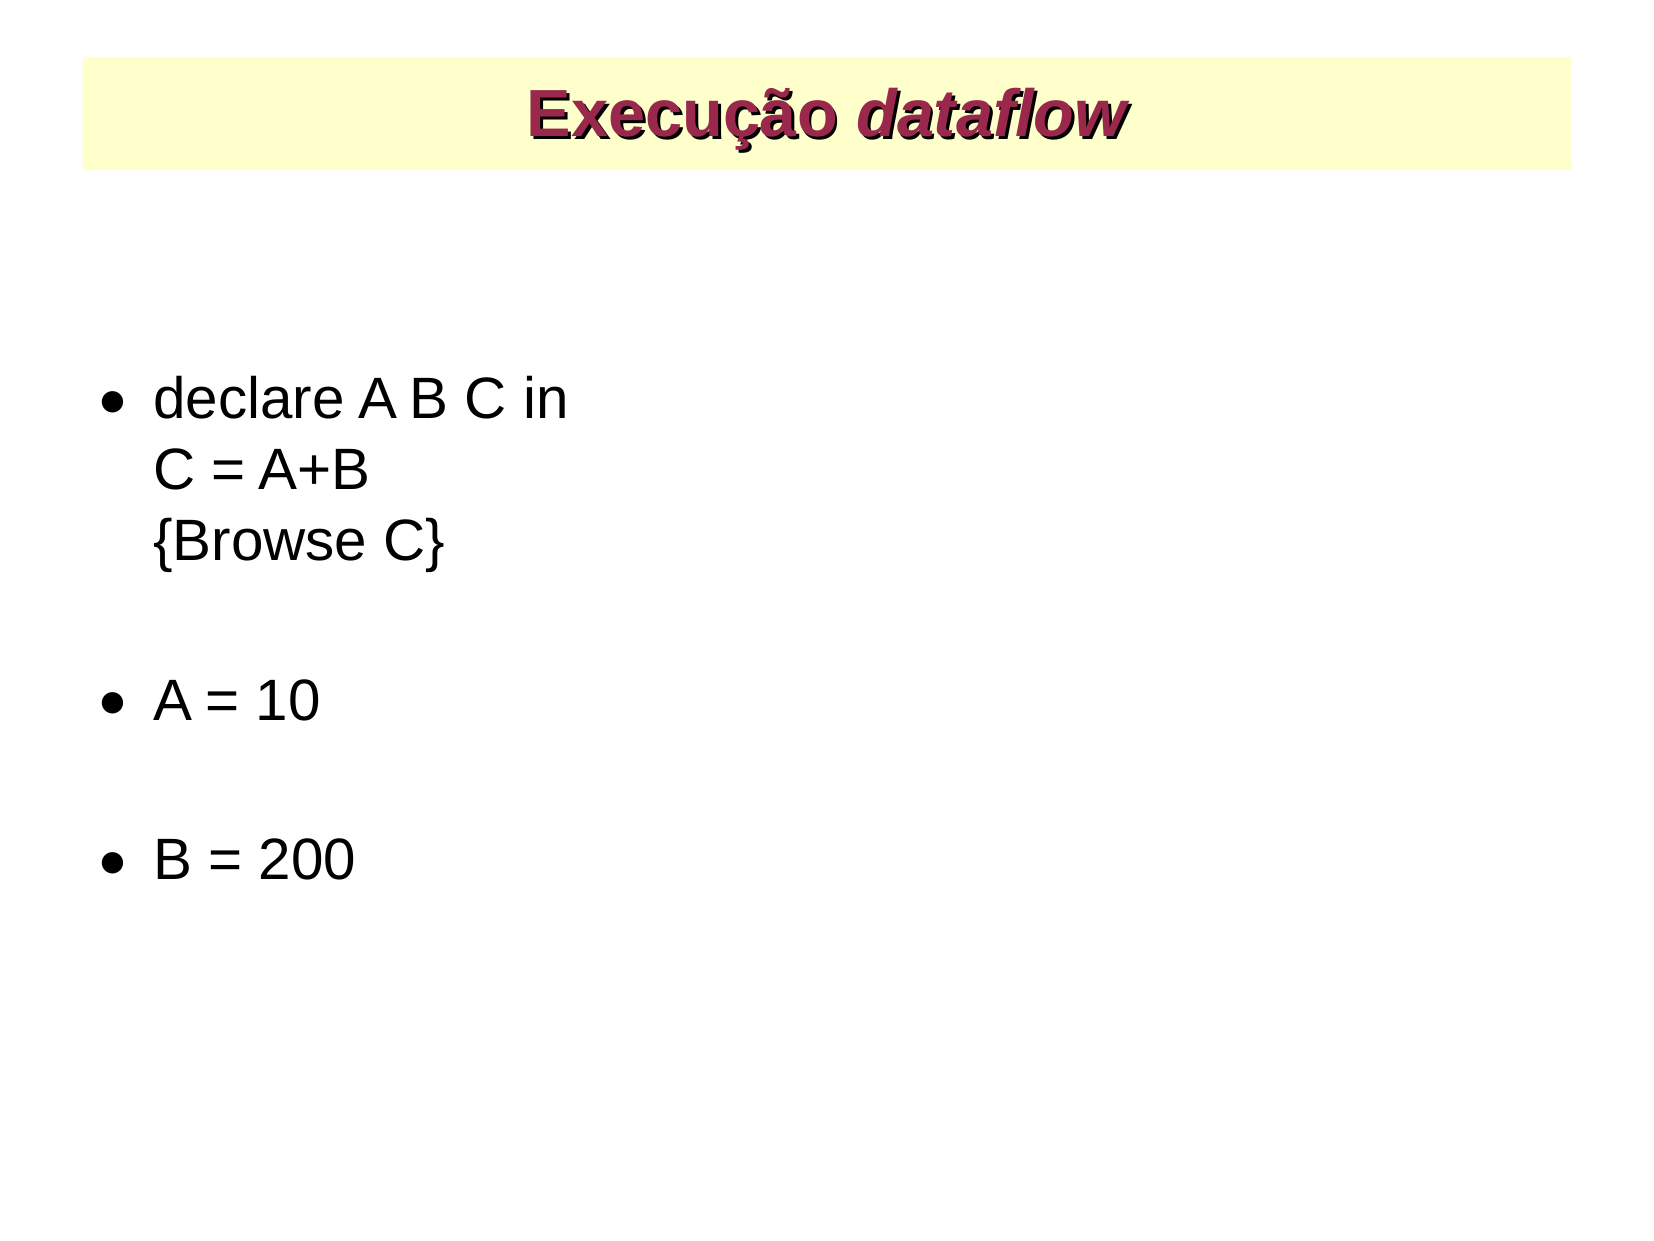

# Execução dataflow
declare A B C in
C = A+B
{Browse C}
A = 10
B = 200